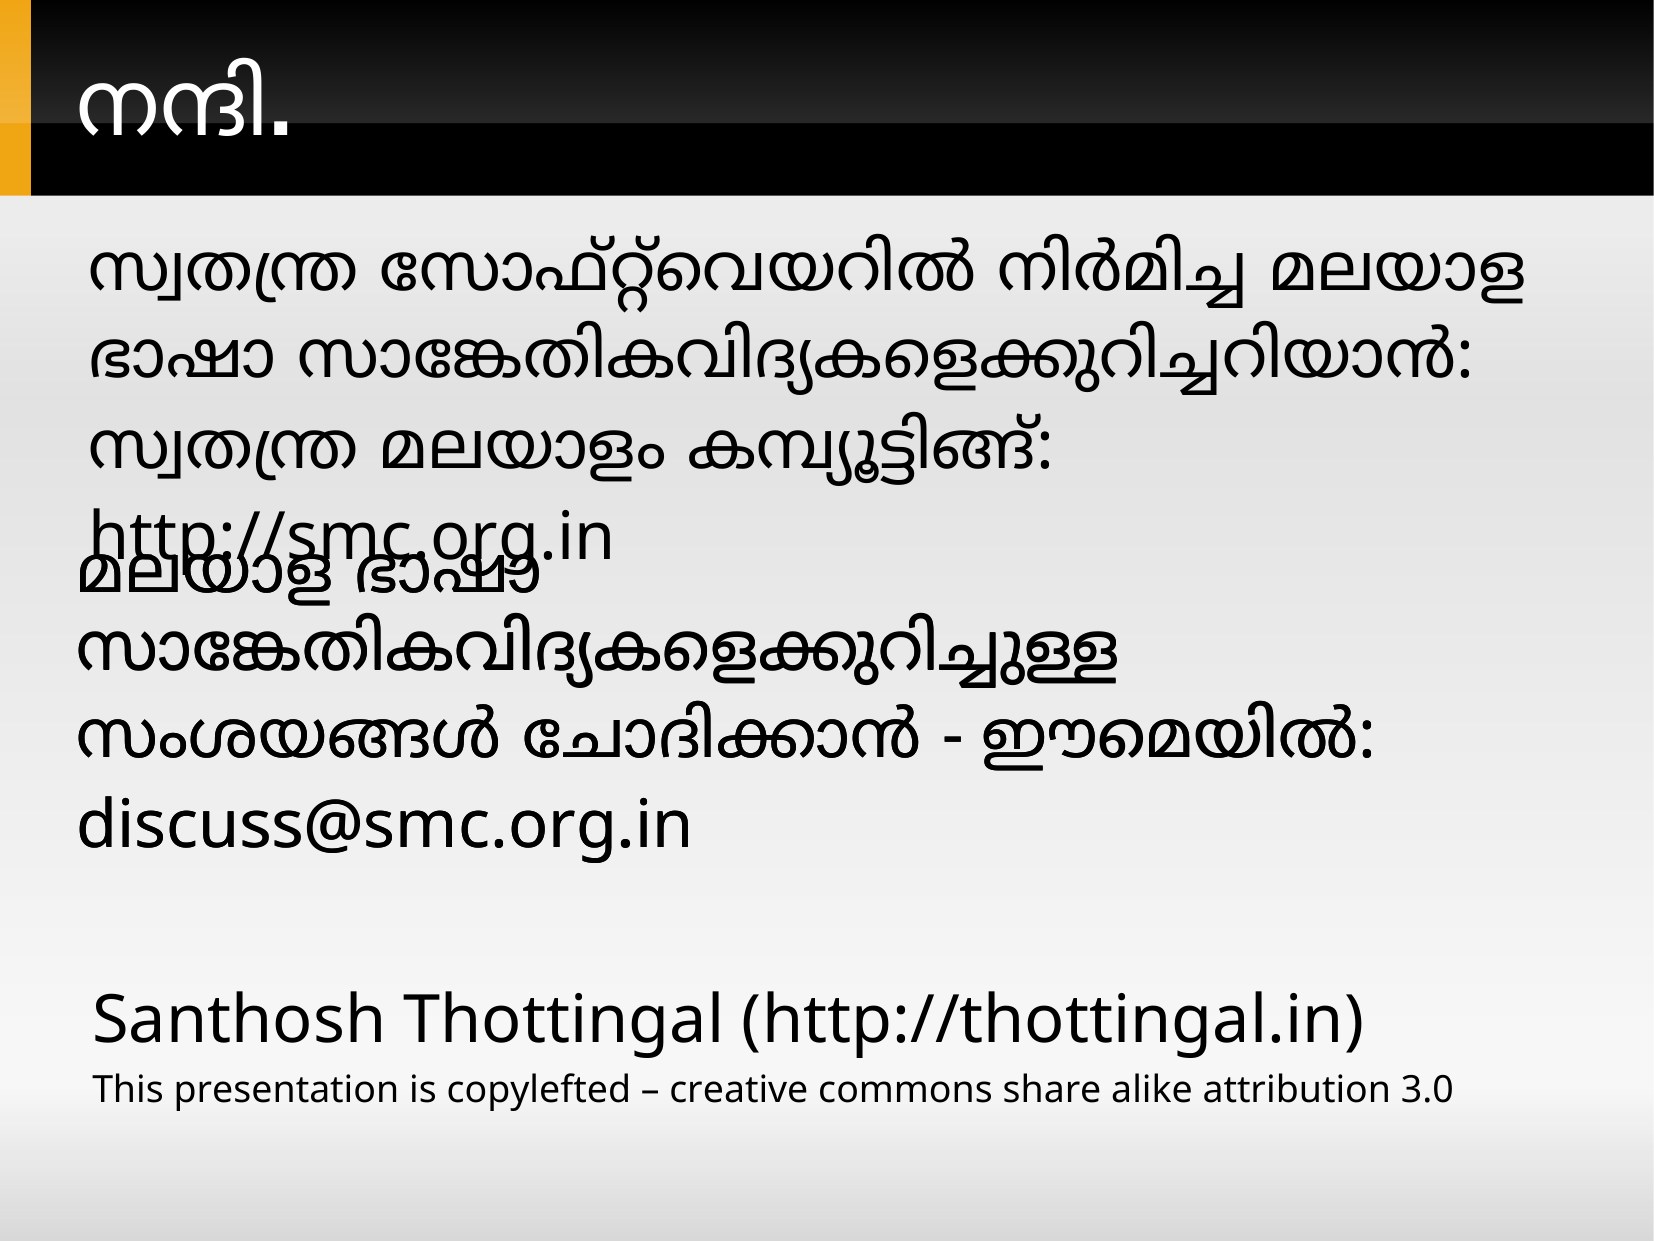

# നന്ദി.
സ്വതന്ത്ര സോഫ്റ്റ്‌വെയറില്‍ നിര്‍മിച്ച മലയാള ഭാഷാ സാങ്കേതികവിദ്യകളെക്കുറിച്ചറിയാന്‍: സ്വതന്ത്ര മലയാളം കമ്പ്യൂട്ടിങ്ങ്: http://smc.org.in
മലയാള ഭാഷാ സാങ്കേതികവിദ്യകളെക്കുറിച്ചുള്ള സംശയങ്ങള്‍ ചോദിക്കാന്‍ - ഈമെയില്‍: discuss@smc.org.in
മലയാള ഭാഷാ സാങ്കേതികവിദ്യകളെക്കുറിച്ചുള്ള സംശയങ്ങള്‍ ചോദിക്കാന്‍ - ഈമെയില്‍: discuss@smc.org.in
Santhosh Thottingal (http://thottingal.in)
This presentation is copylefted – creative commons share alike attribution 3.0